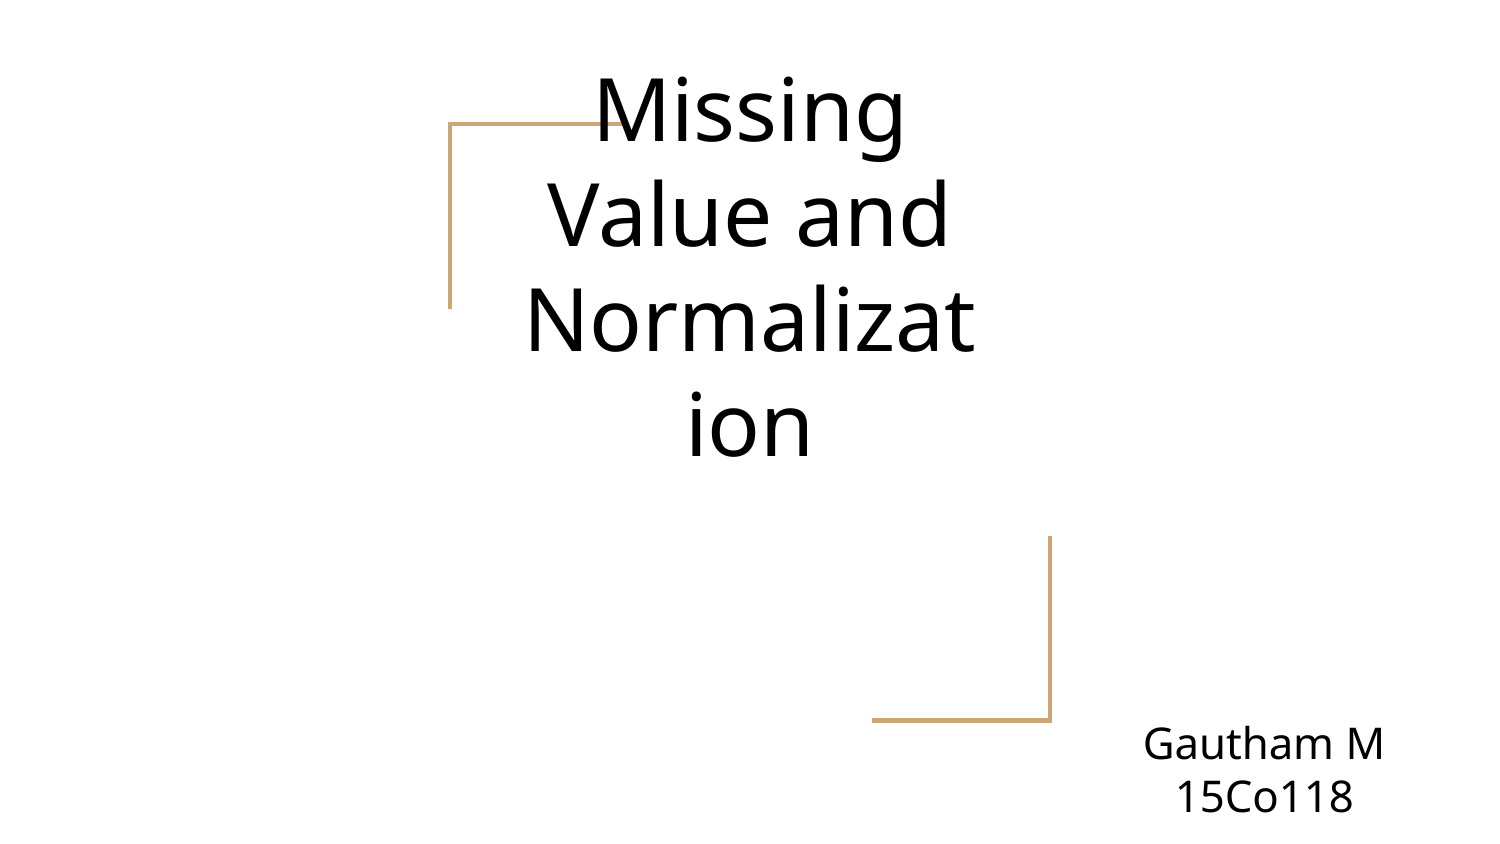

# Missing Value and Normalization
Gautham M
15Co118